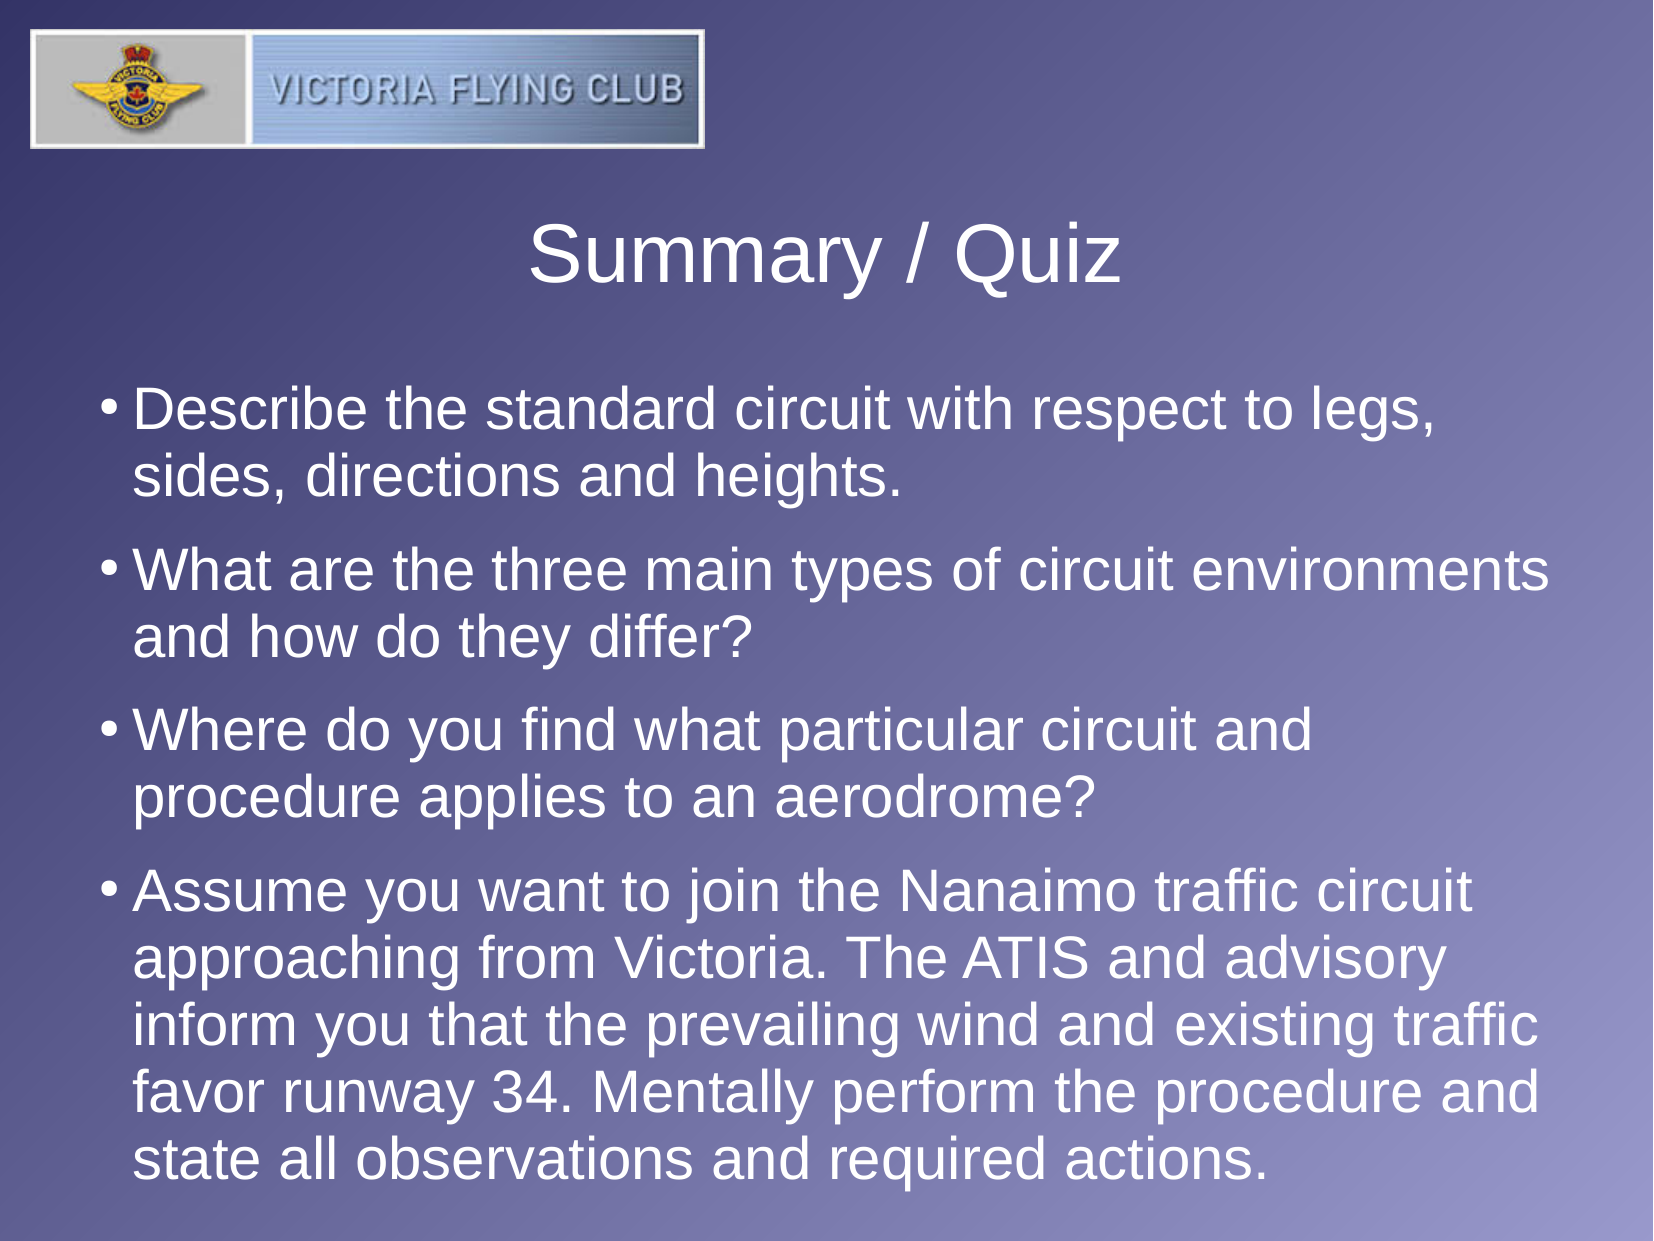

# Summary / Quiz
Describe the standard circuit with respect to legs, sides, directions and heights.
What are the three main types of circuit environments and how do they differ?
Where do you find what particular circuit and procedure applies to an aerodrome?
Assume you want to join the Nanaimo traffic circuit approaching from Victoria. The ATIS and advisory inform you that the prevailing wind and existing traffic favor runway 34. Mentally perform the procedure and state all observations and required actions.